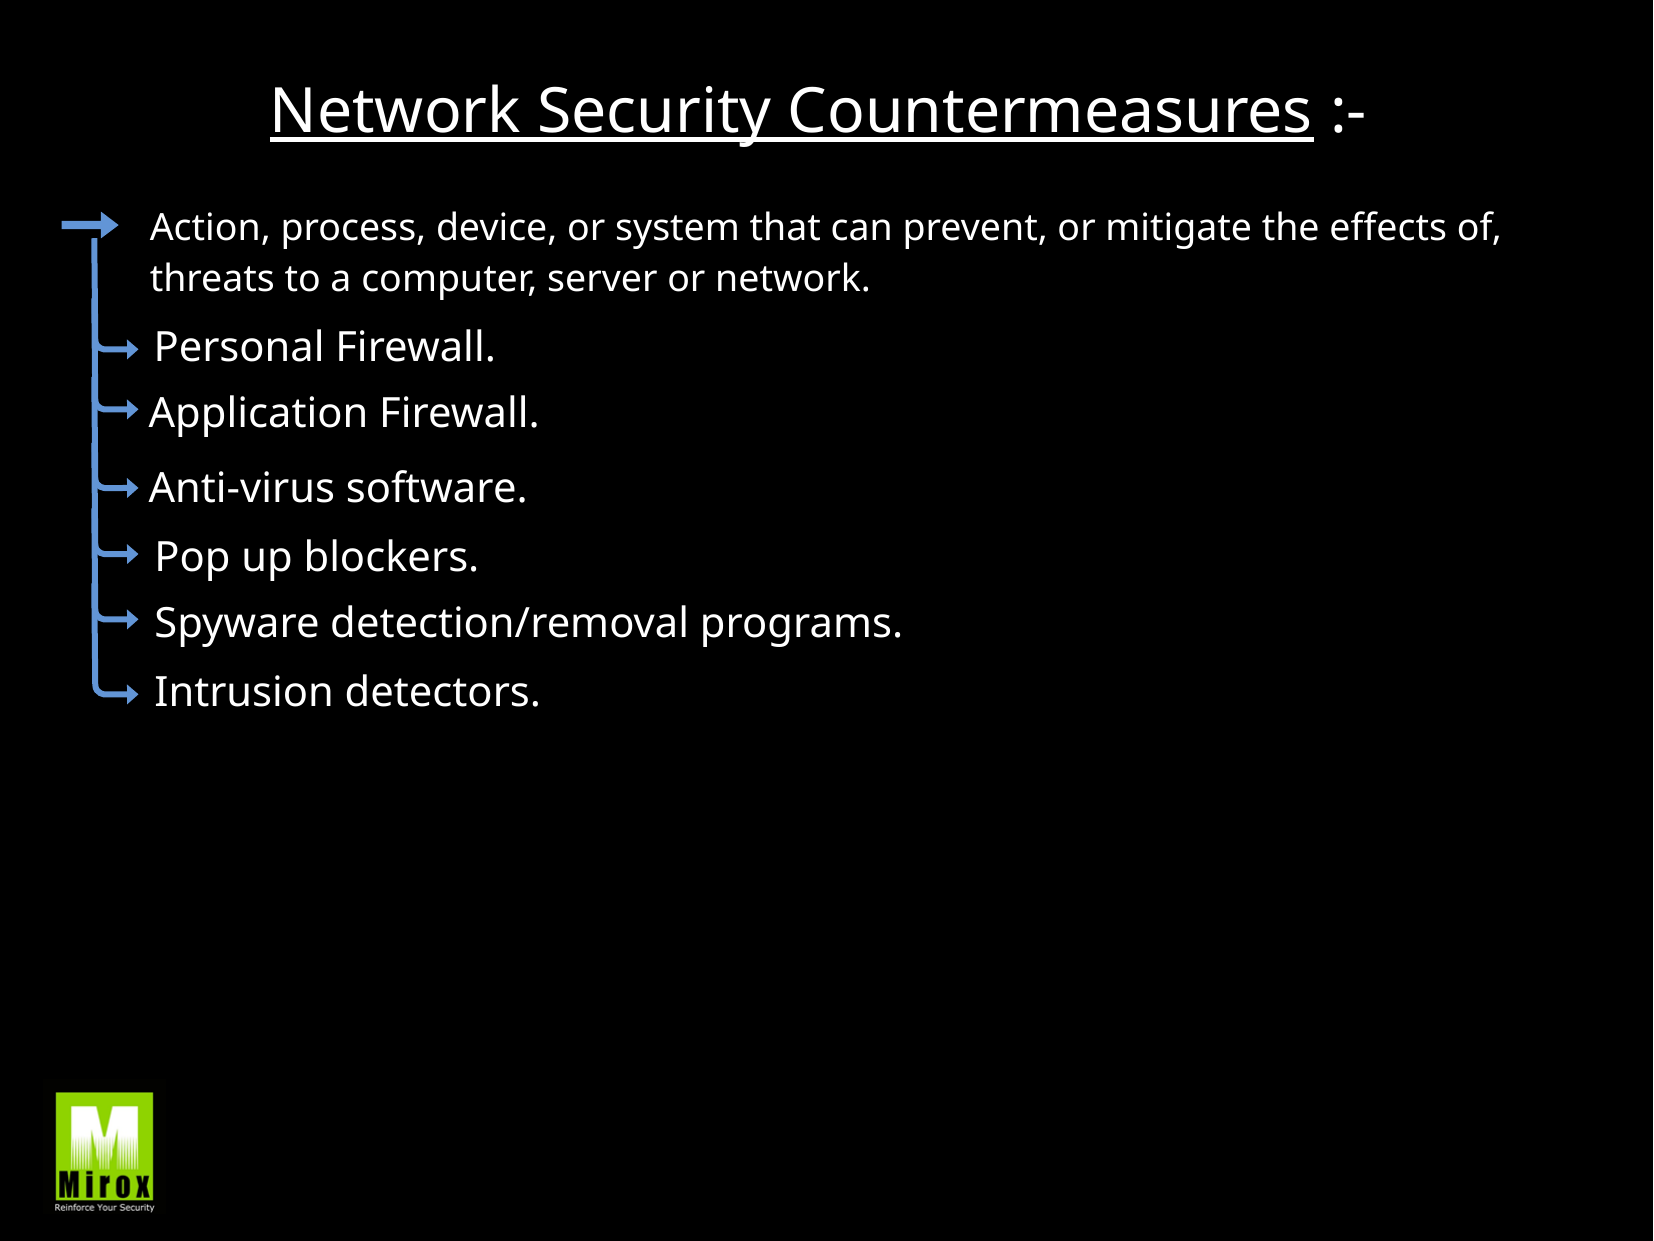

Network Security Countermeasures :-
Action, process, device, or system that can prevent, or mitigate the effects of, threats to a computer, server or network.
Personal Firewall.
Application Firewall.
Anti-virus software.
Pop up blockers.
Spyware detection/removal programs.
Intrusion detectors.